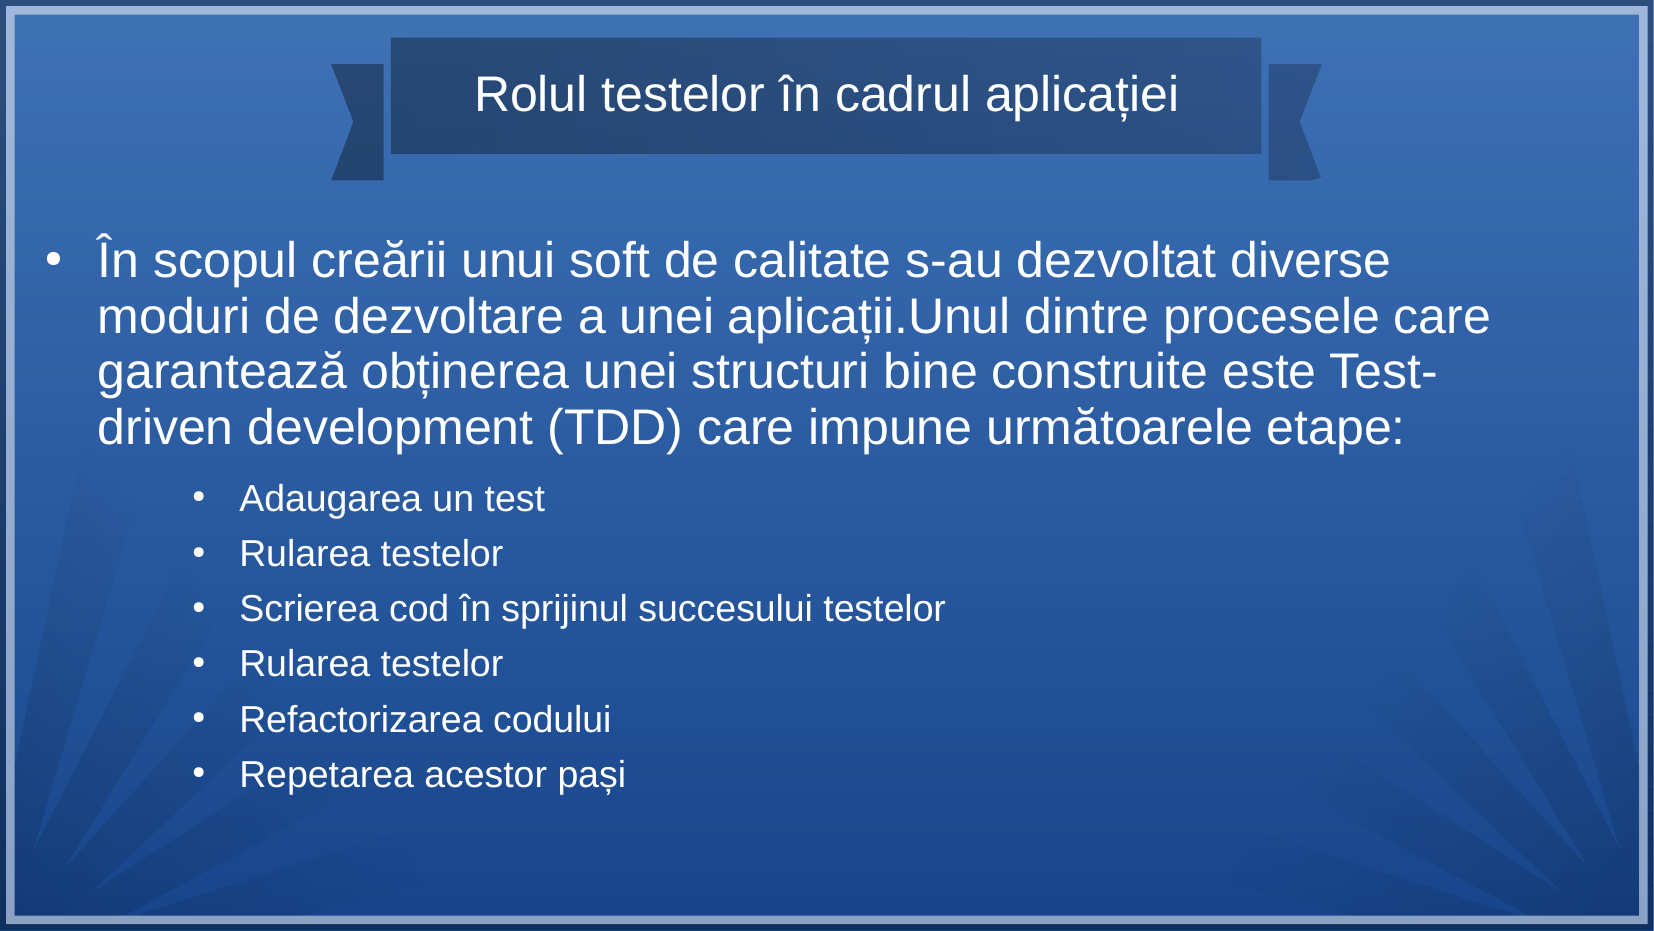

# Rolul testelor în cadrul aplicației
În scopul creării unui soft de calitate s-au dezvoltat diverse moduri de dezvoltare a unei aplicații.Unul dintre procesele care garantează obținerea unei structuri bine construite este Test-driven development (TDD) care impune următoarele etape:
Adaugarea un test
Rularea testelor
Scrierea cod în sprijinul succesului testelor
Rularea testelor
Refactorizarea codului
Repetarea acestor pași